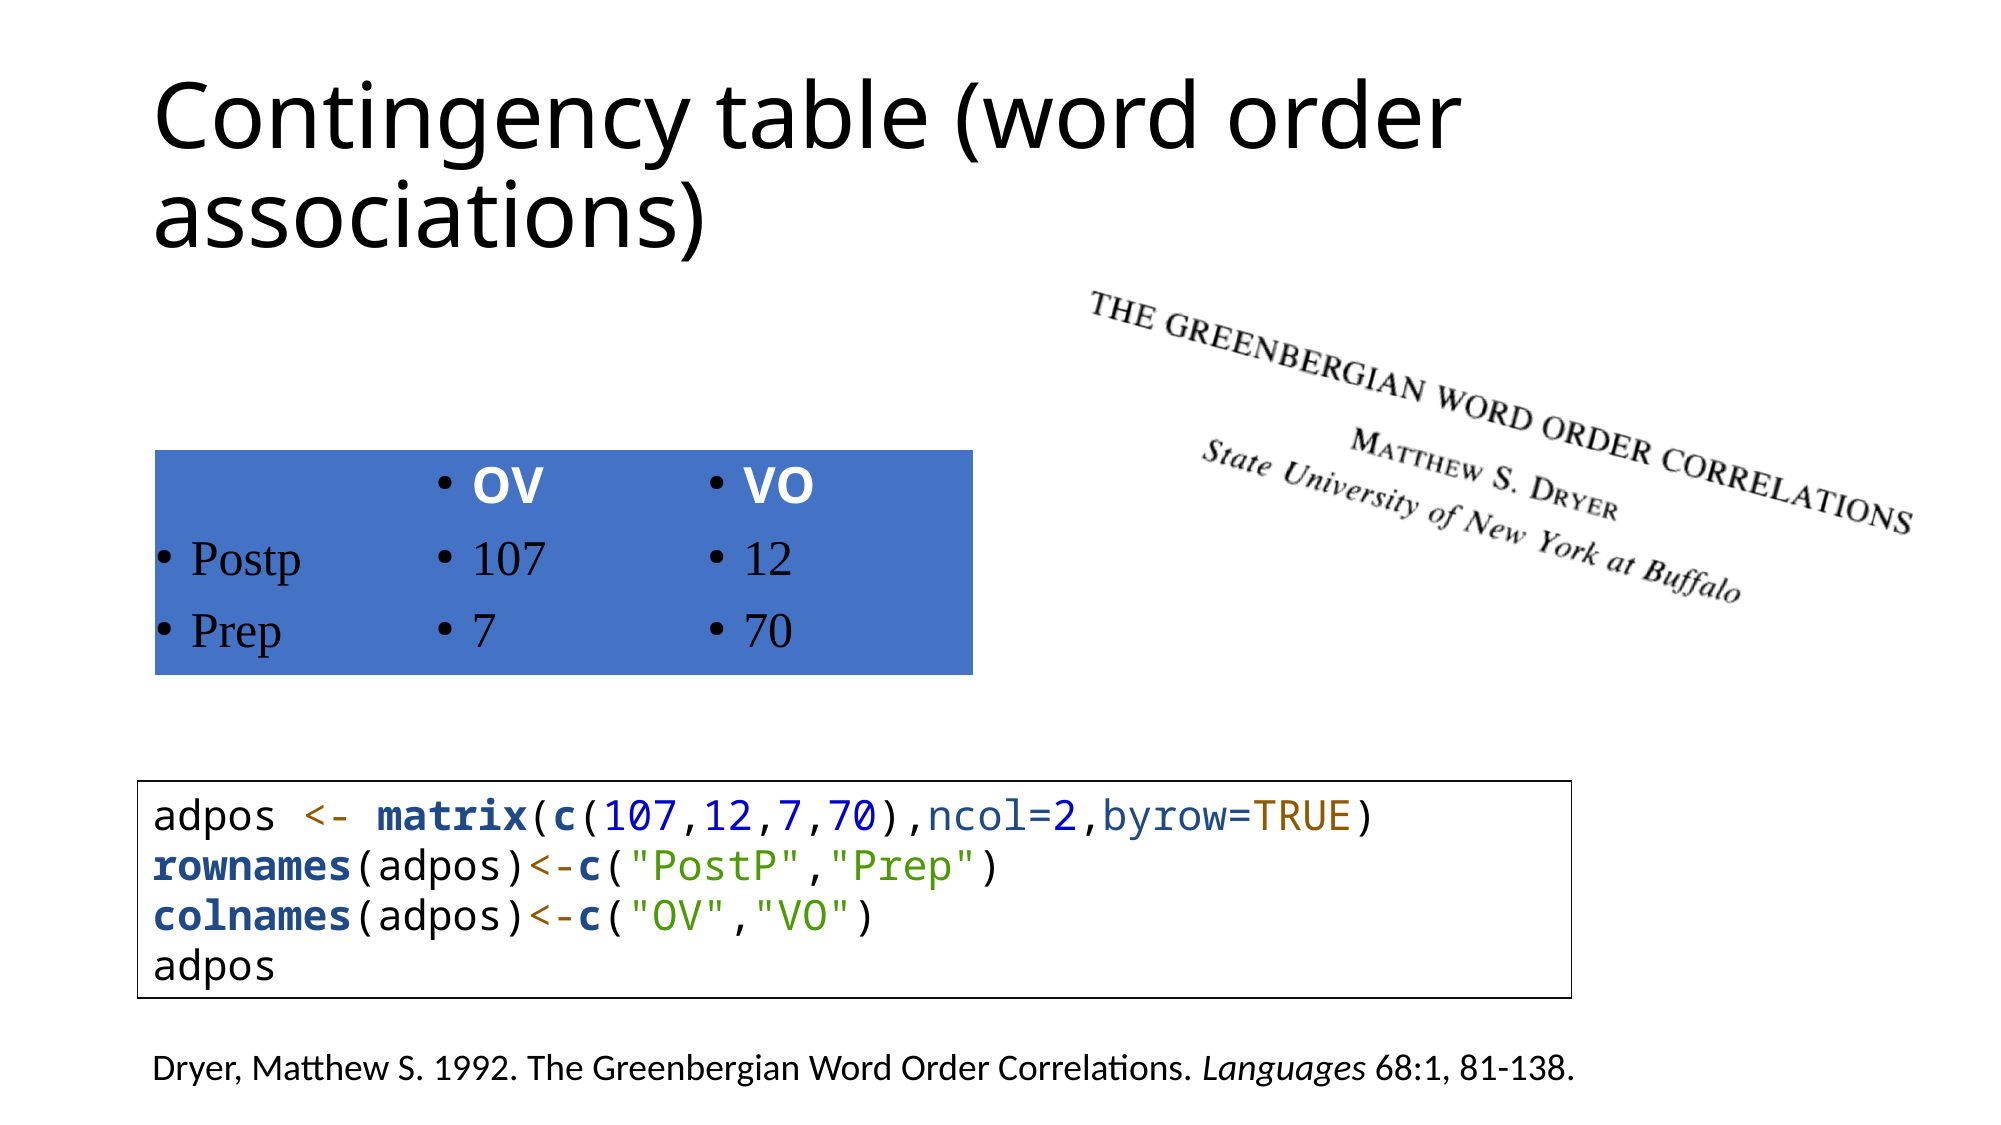

# Contingency table (word order associations)
| | OV | VO |
| --- | --- | --- |
| Postp | 107 | 12 |
| Prep | 7 | 70 |
adpos <- matrix(c(107,12,7,70),ncol=2,byrow=TRUE)
rownames(adpos)<-c("PostP","Prep")
colnames(adpos)<-c("OV","VO")
adpos
Dryer, Matthew S. 1992. The Greenbergian Word Order Correlations. Languages 68:1, 81-138.